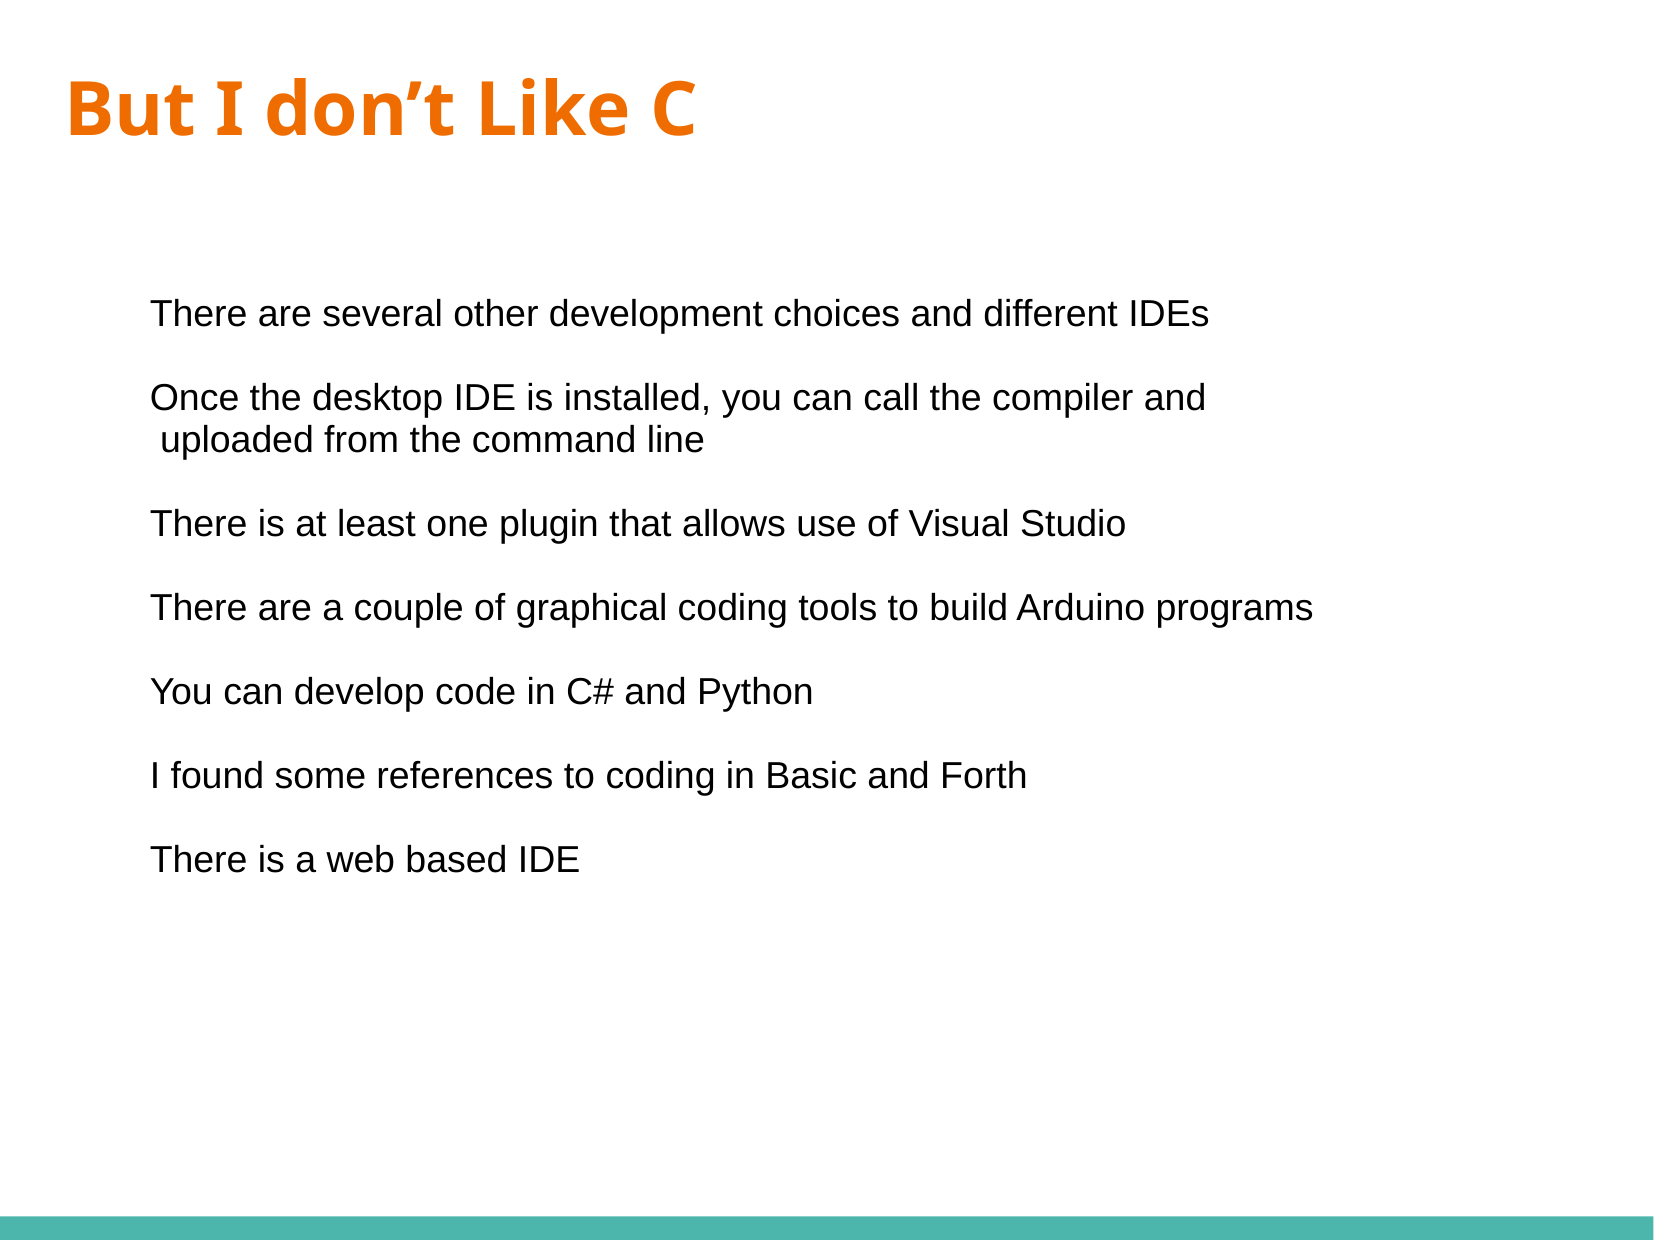

# But I don’t Like C
There are several other development choices and different IDEs
Once the desktop IDE is installed, you can call the compiler and
 uploaded from the command line
There is at least one plugin that allows use of Visual Studio
There are a couple of graphical coding tools to build Arduino programs
You can develop code in C# and Python
I found some references to coding in Basic and Forth
There is a web based IDE